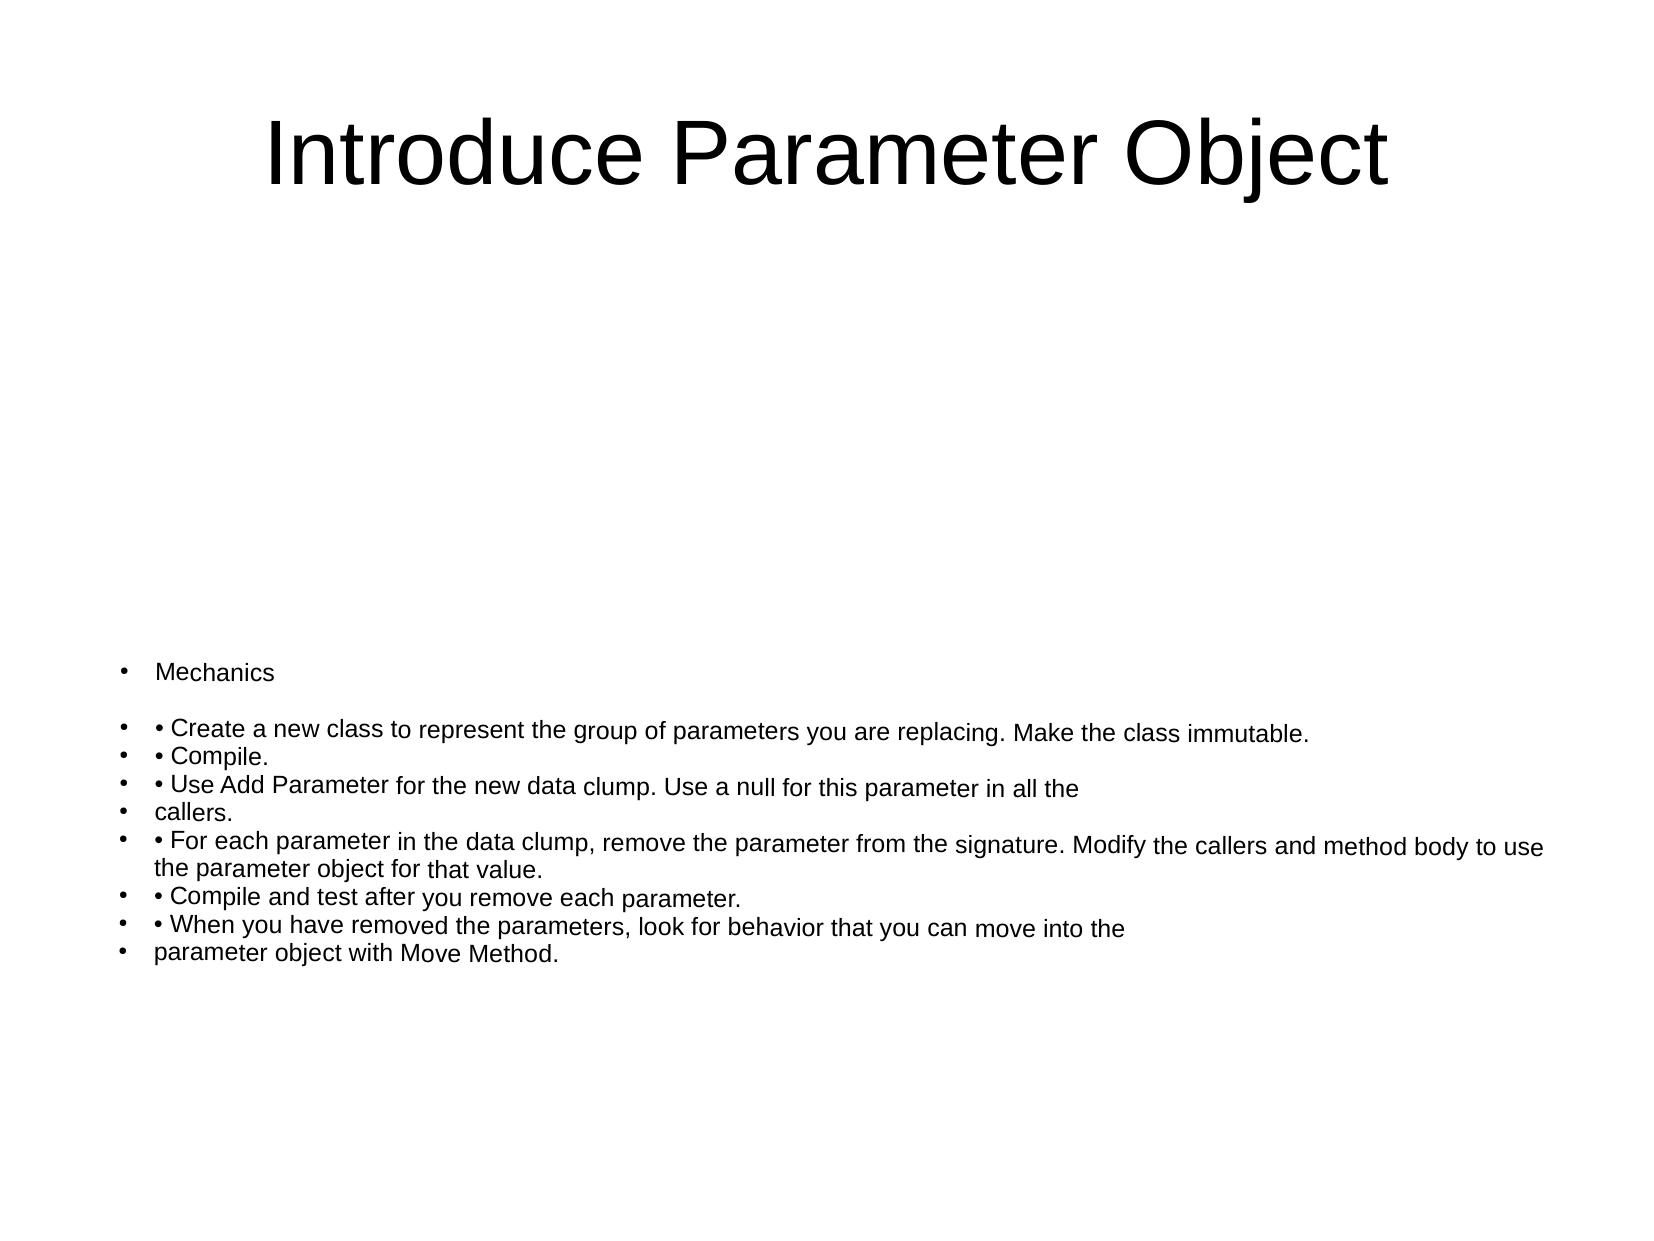

# Introduce Parameter Object
Mechanics
• Create a new class to represent the group of parameters you are replacing. Make the class immutable.
• Compile.
• Use Add Parameter for the new data clump. Use a null for this parameter in all the
callers.
• For each parameter in the data clump, remove the parameter from the signature. Modify the callers and method body to use the parameter object for that value.
• Compile and test after you remove each parameter.
• When you have removed the parameters, look for behavior that you can move into the
parameter object with Move Method.